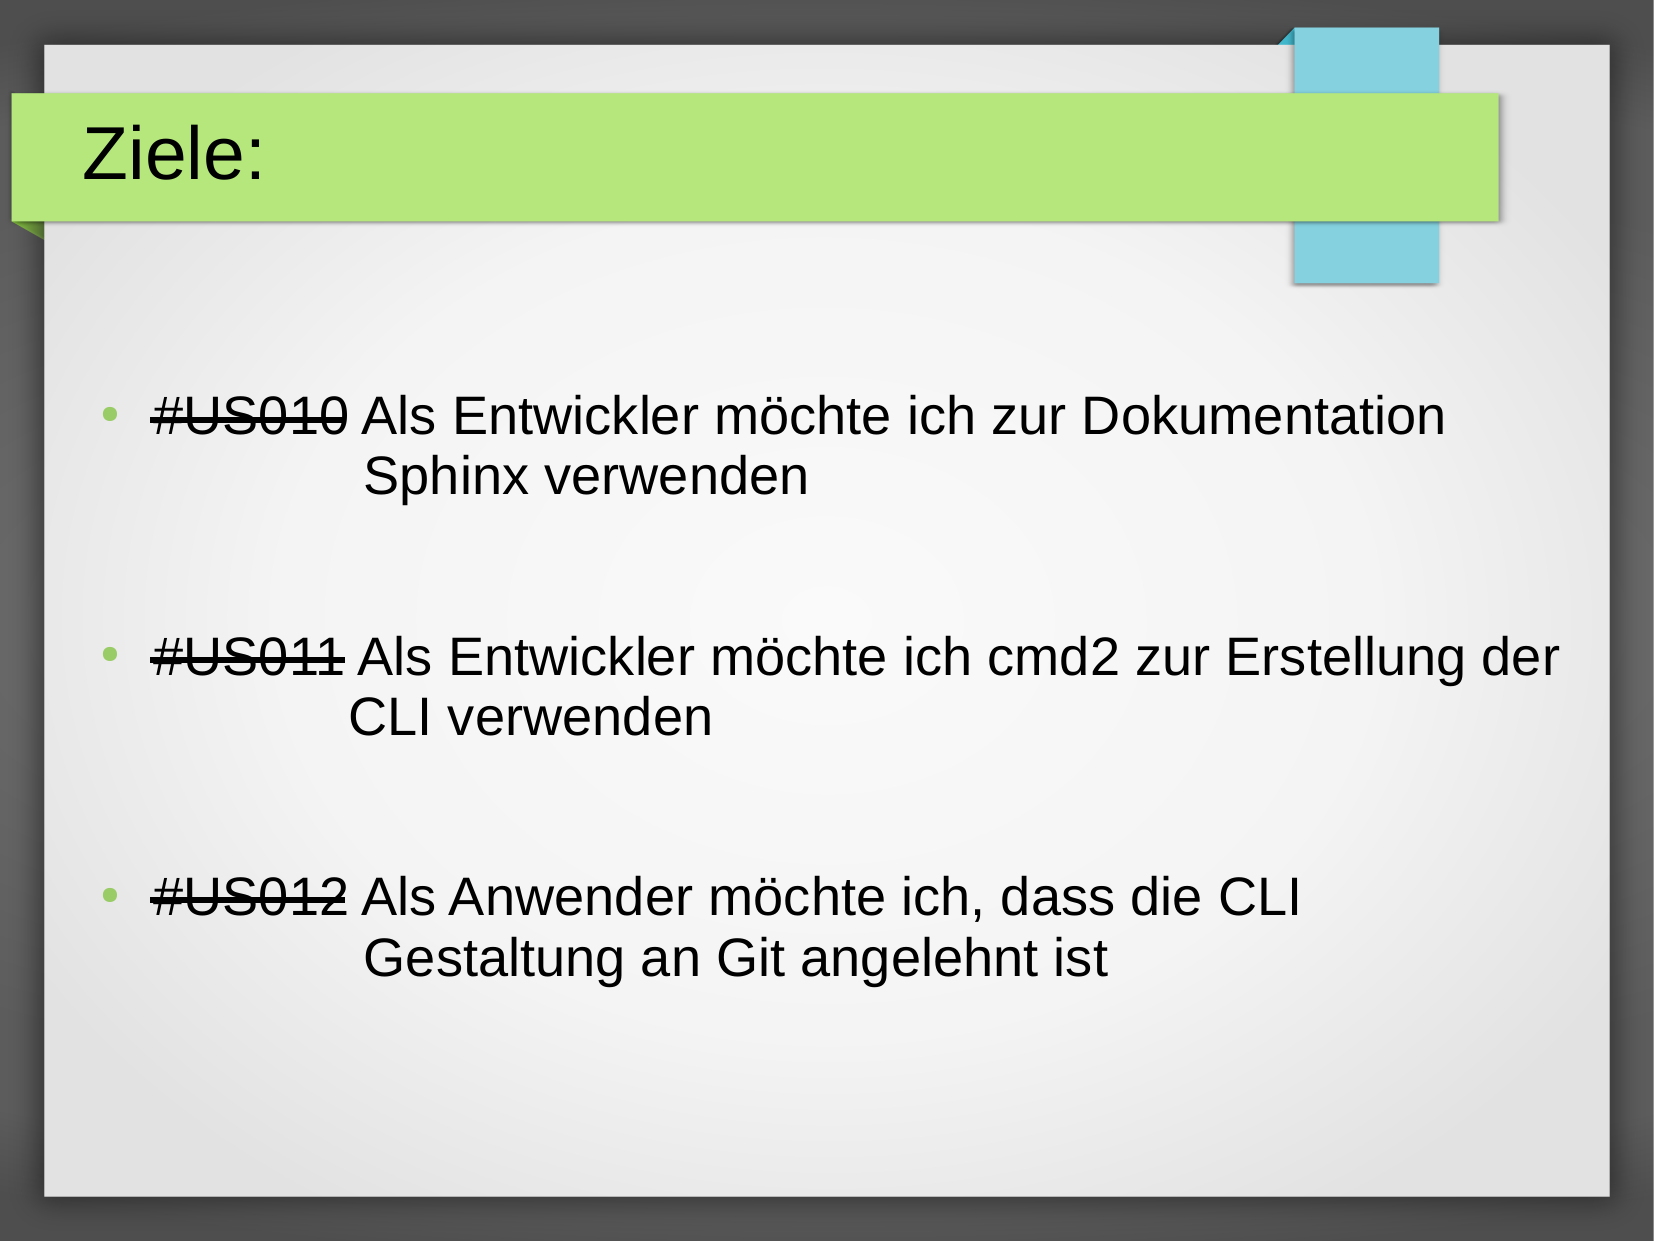

# Ziele:
#US010 Als Entwickler möchte ich zur Dokumentation 			 Sphinx verwenden
#US011 Als Entwickler möchte ich cmd2 zur Erstellung der 		 CLI verwenden
#US012 Als Anwender möchte ich, dass die CLI 					 Gestaltung an Git angelehnt ist